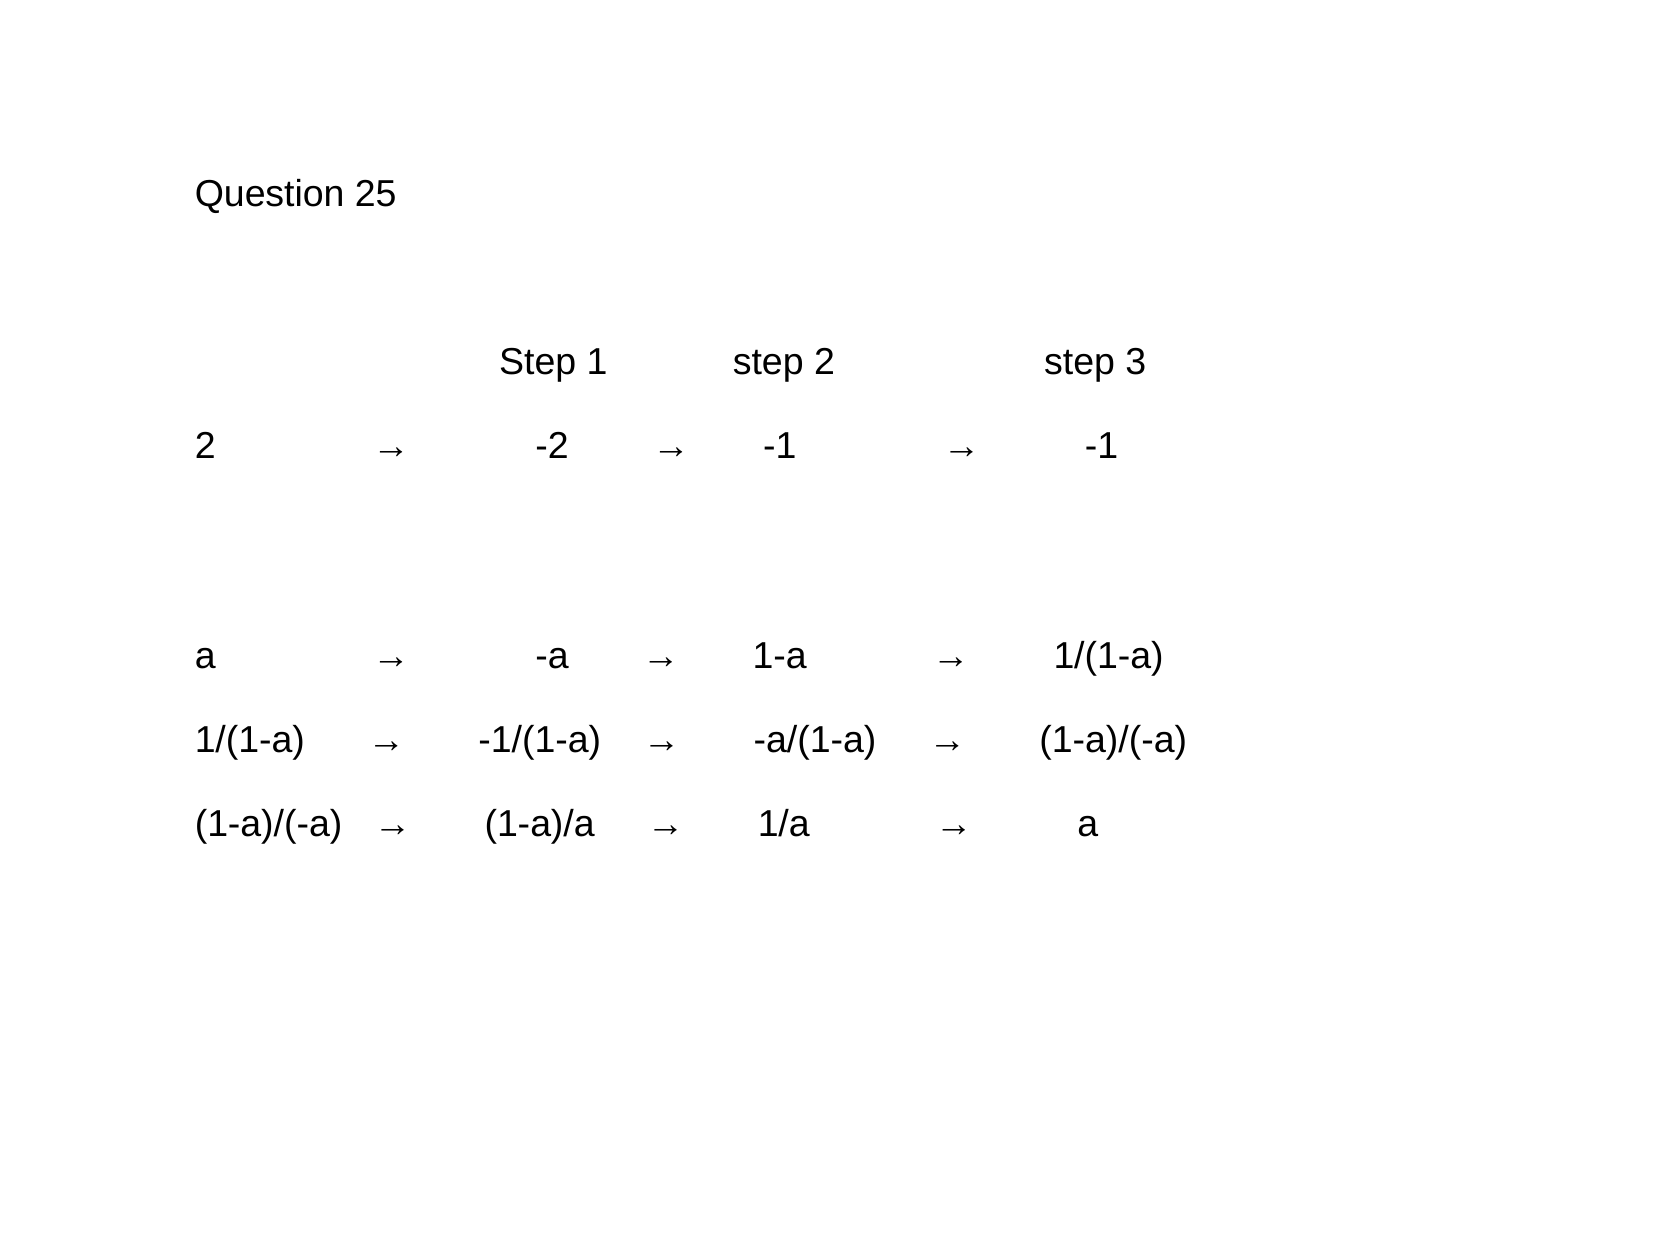

Question 25
 Step 1 step 2 step 3
2 → -2 → -1 → -1
a → -a → 1-a → 1/(1-a)
1/(1-a) → -1/(1-a) → -a/(1-a) → (1-a)/(-a)
(1-a)/(-a) → (1-a)/a → 1/a → a